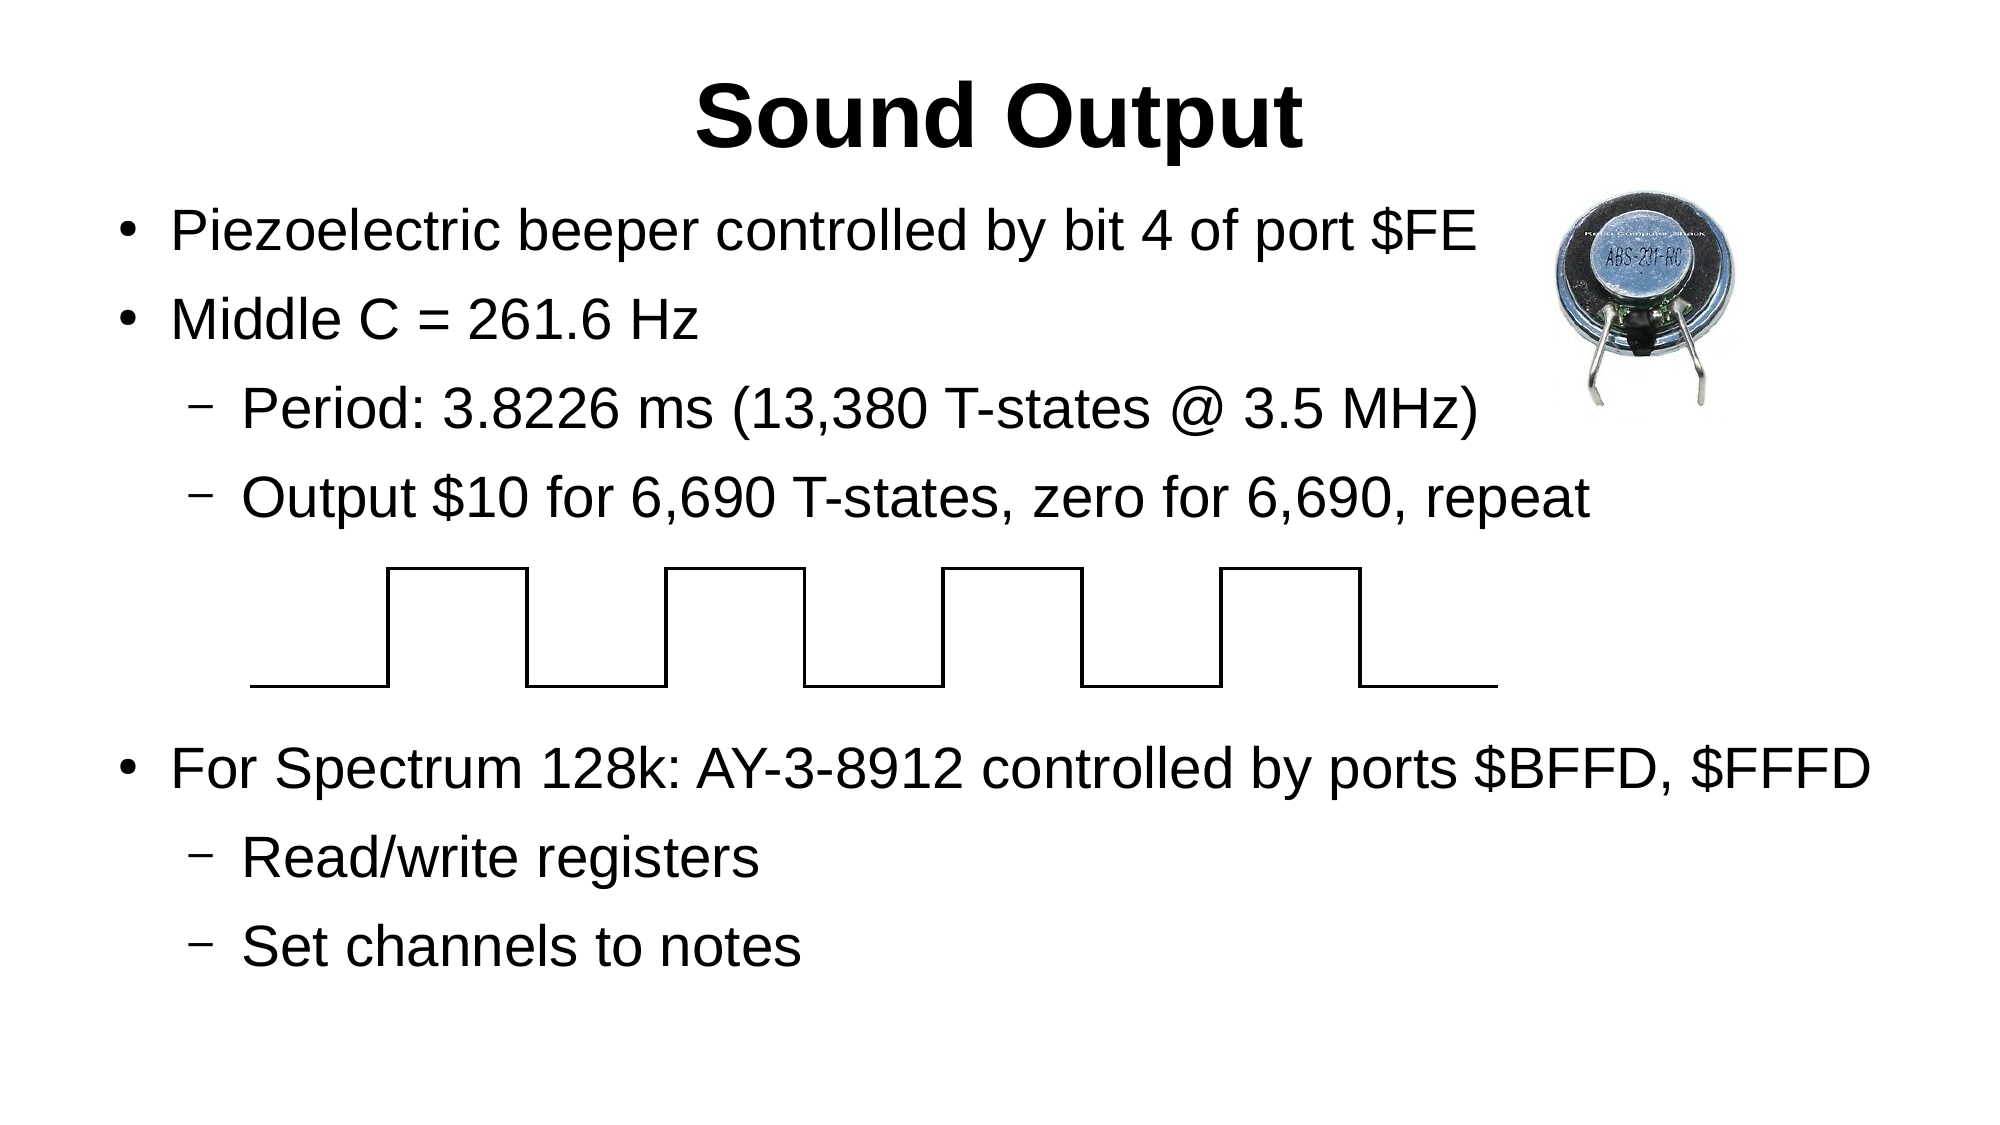

# Sound Output
Piezoelectric beeper controlled by bit 4 of port $FE
Middle C = 261.6 Hz
Period: 3.8226 ms (13,380 T-states @ 3.5 MHz)
Output $10 for 6,690 T-states, zero for 6,690, repeat
For Spectrum 128k: AY-3-8912 controlled by ports $BFFD, $FFFD
Read/write registers
Set channels to notes
| | | | | | | | | |
| --- | --- | --- | --- | --- | --- | --- | --- | --- |